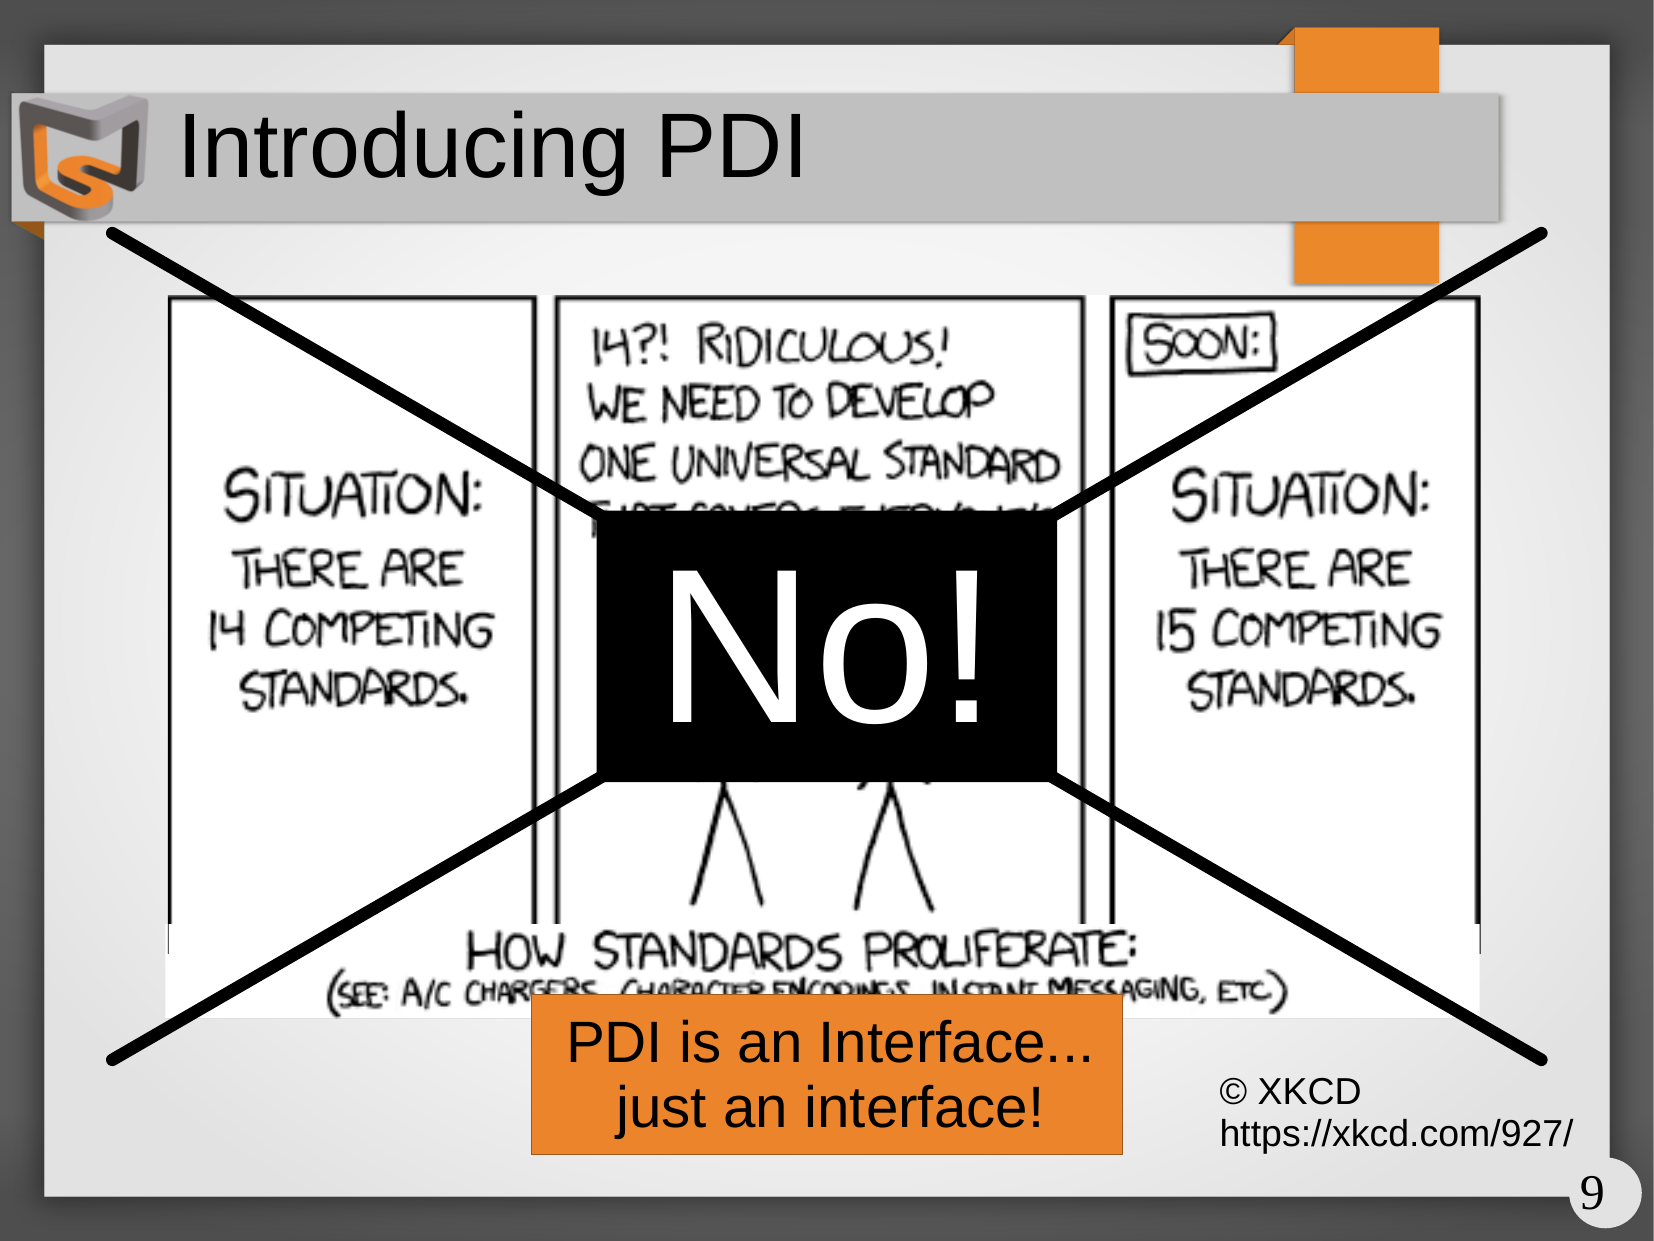

# Introducing PDI
No!
PDI is an Interface...
just an interface!
© XKCD https://xkcd.com/927/